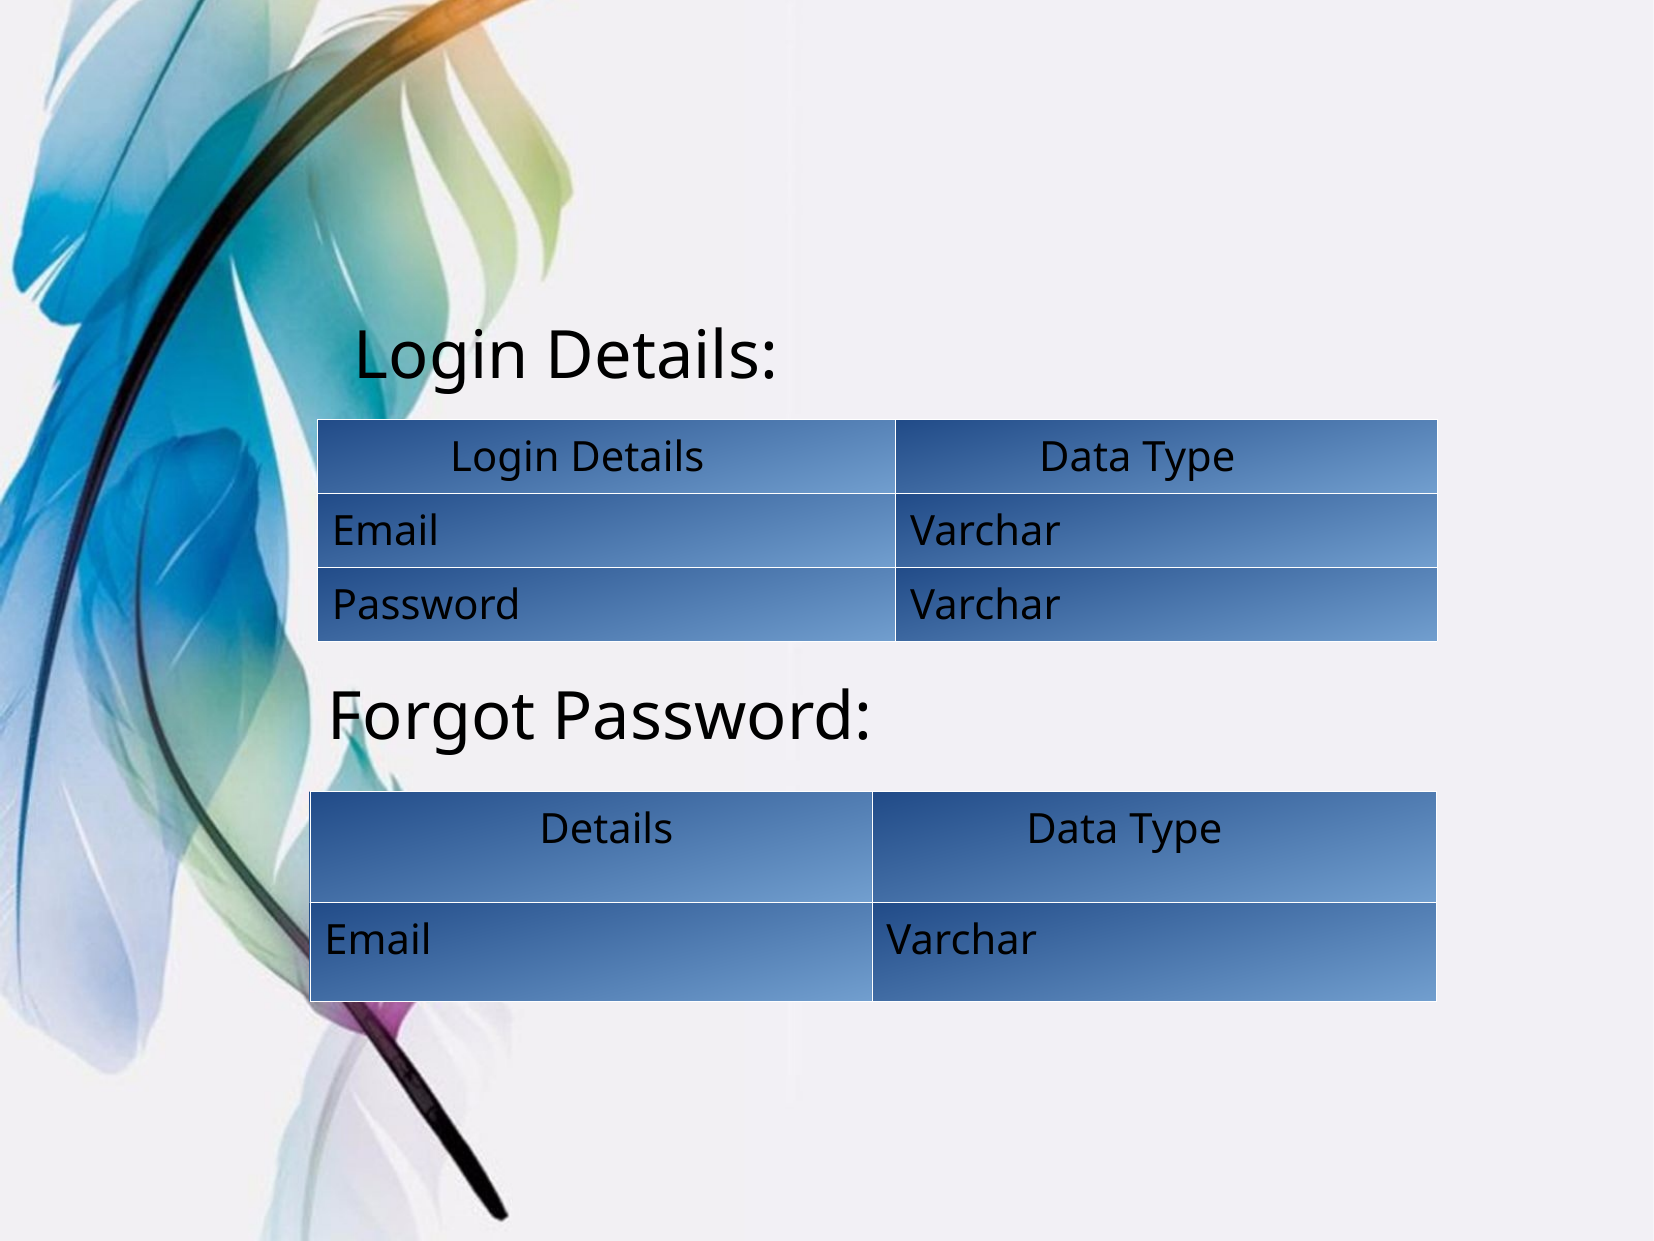

# Login Details:
 Forgot Password:
| Login Details | Data Type |
| --- | --- |
| Email | Varchar |
| Password | Varchar |
| Details | Data Type |
| --- | --- |
| Email | Varchar |